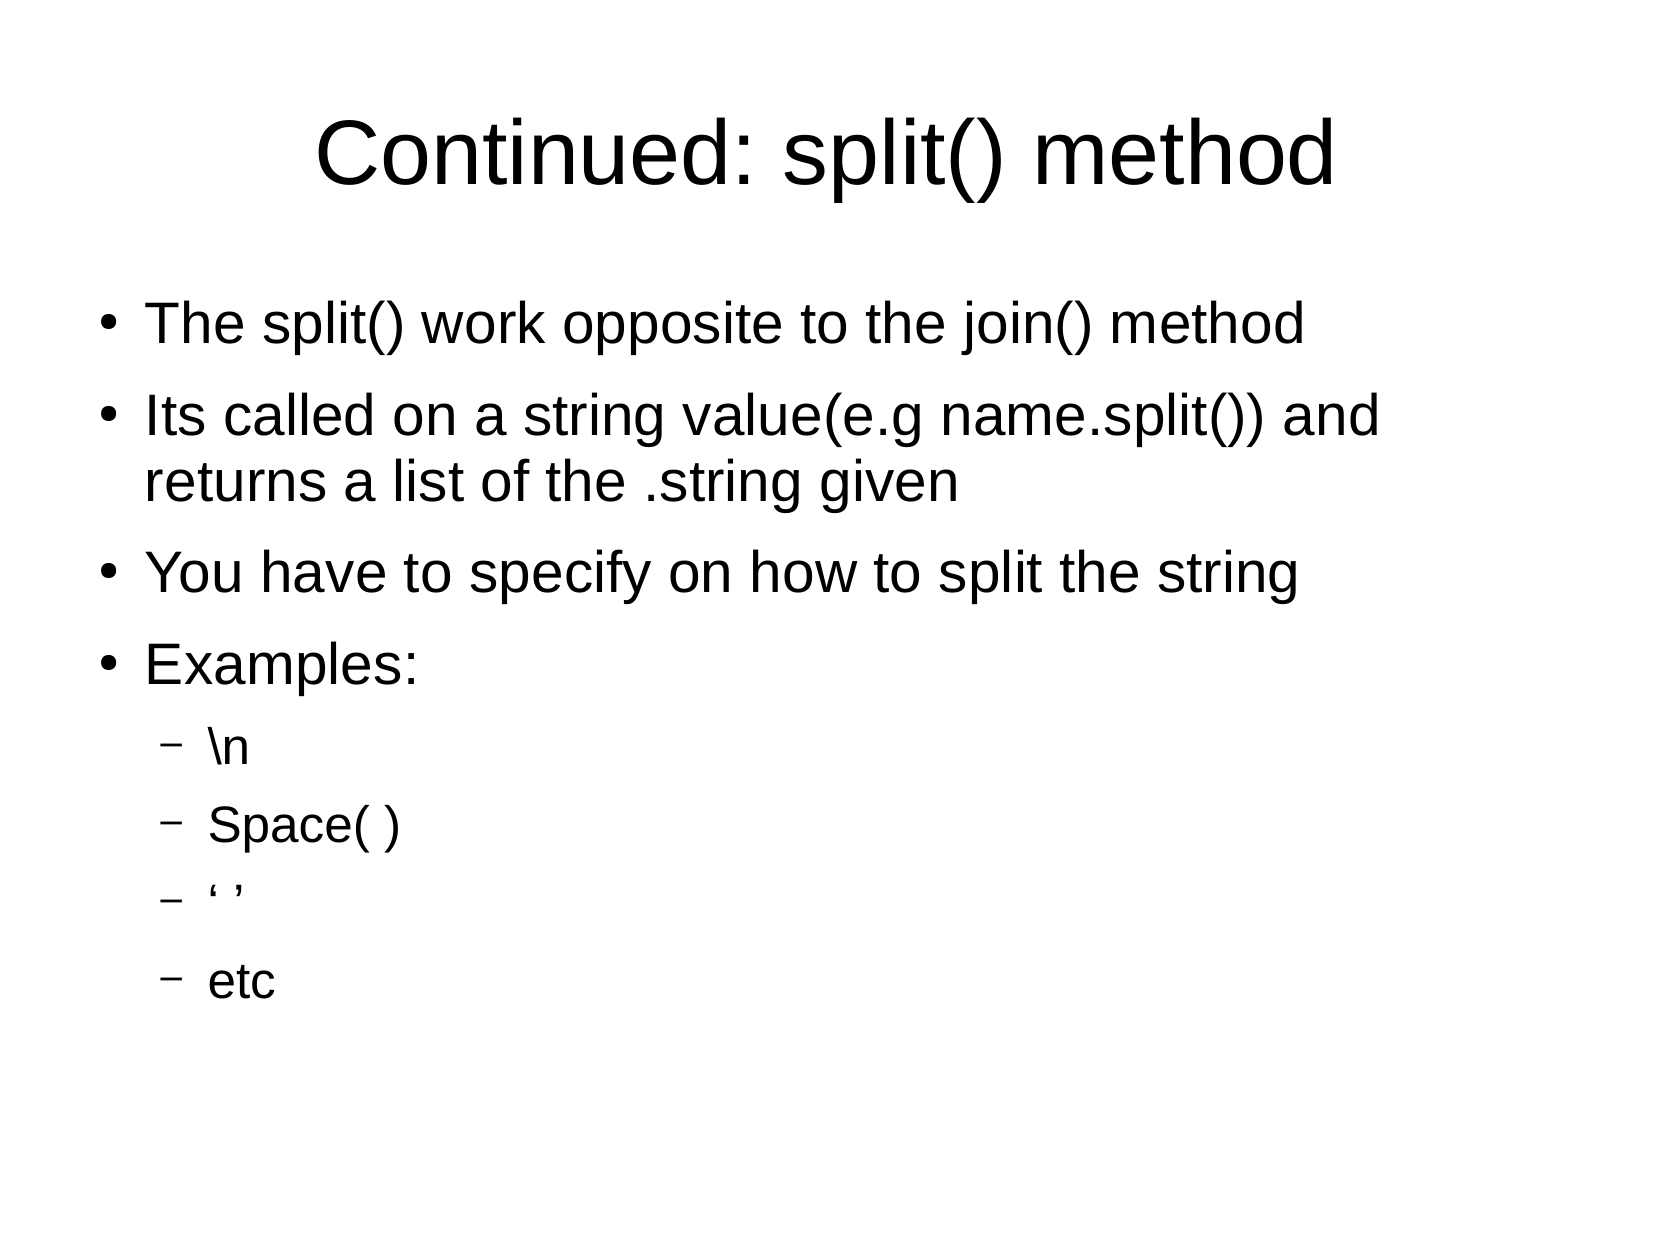

# Continued: split() method
The split() work opposite to the join() method
Its called on a string value(e.g name.split()) and returns a list of the .string given
You have to specify on how to split the string
Examples:
\n
Space( )
‘ ’
etc